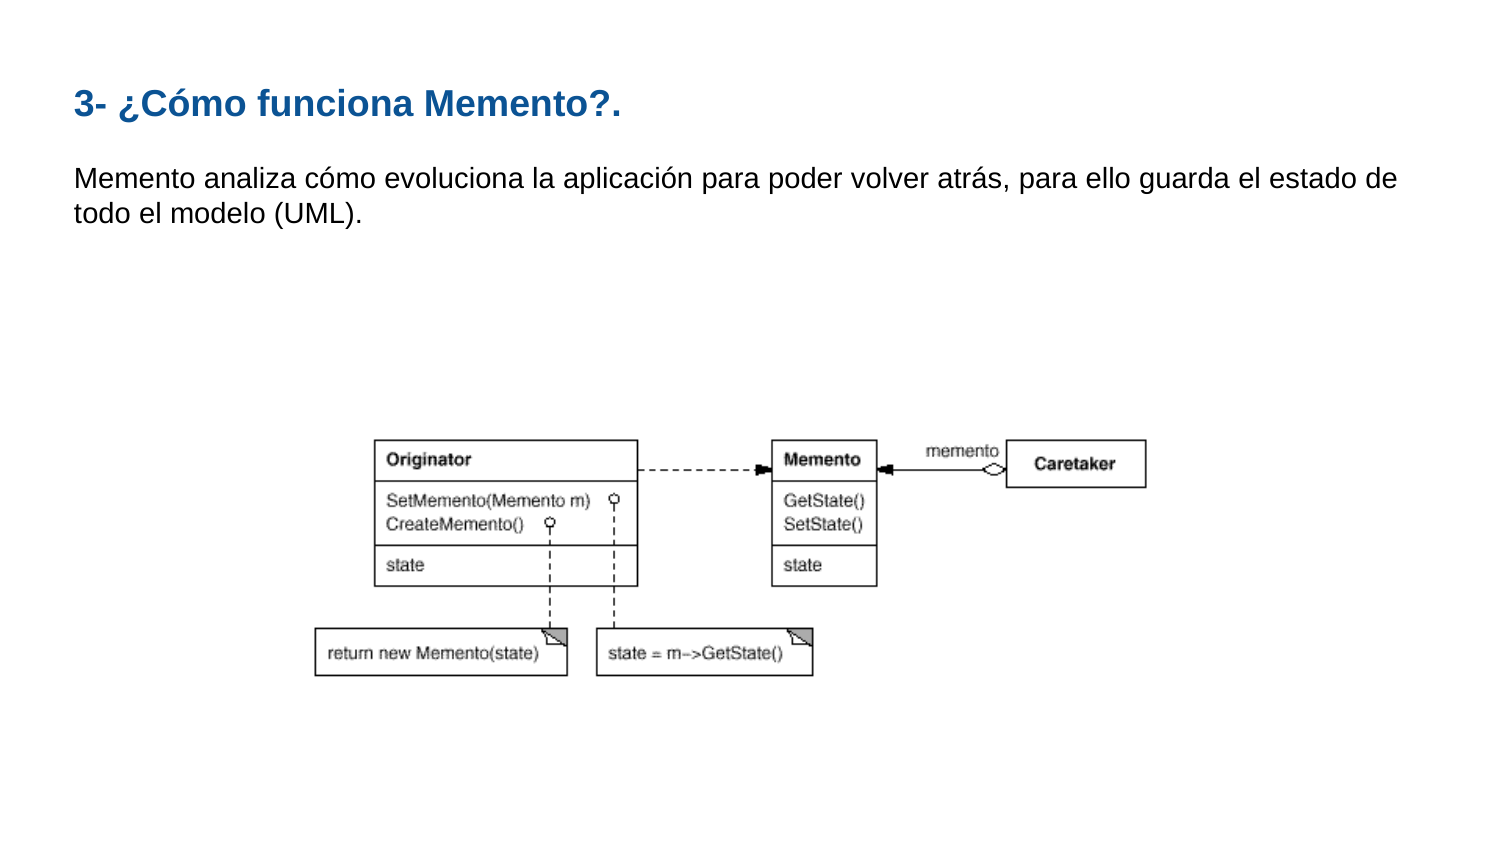

# 3- ¿Cómo funciona Memento?.
Memento analiza cómo evoluciona la aplicación para poder volver atrás, para ello guarda el estado de todo el modelo (UML).